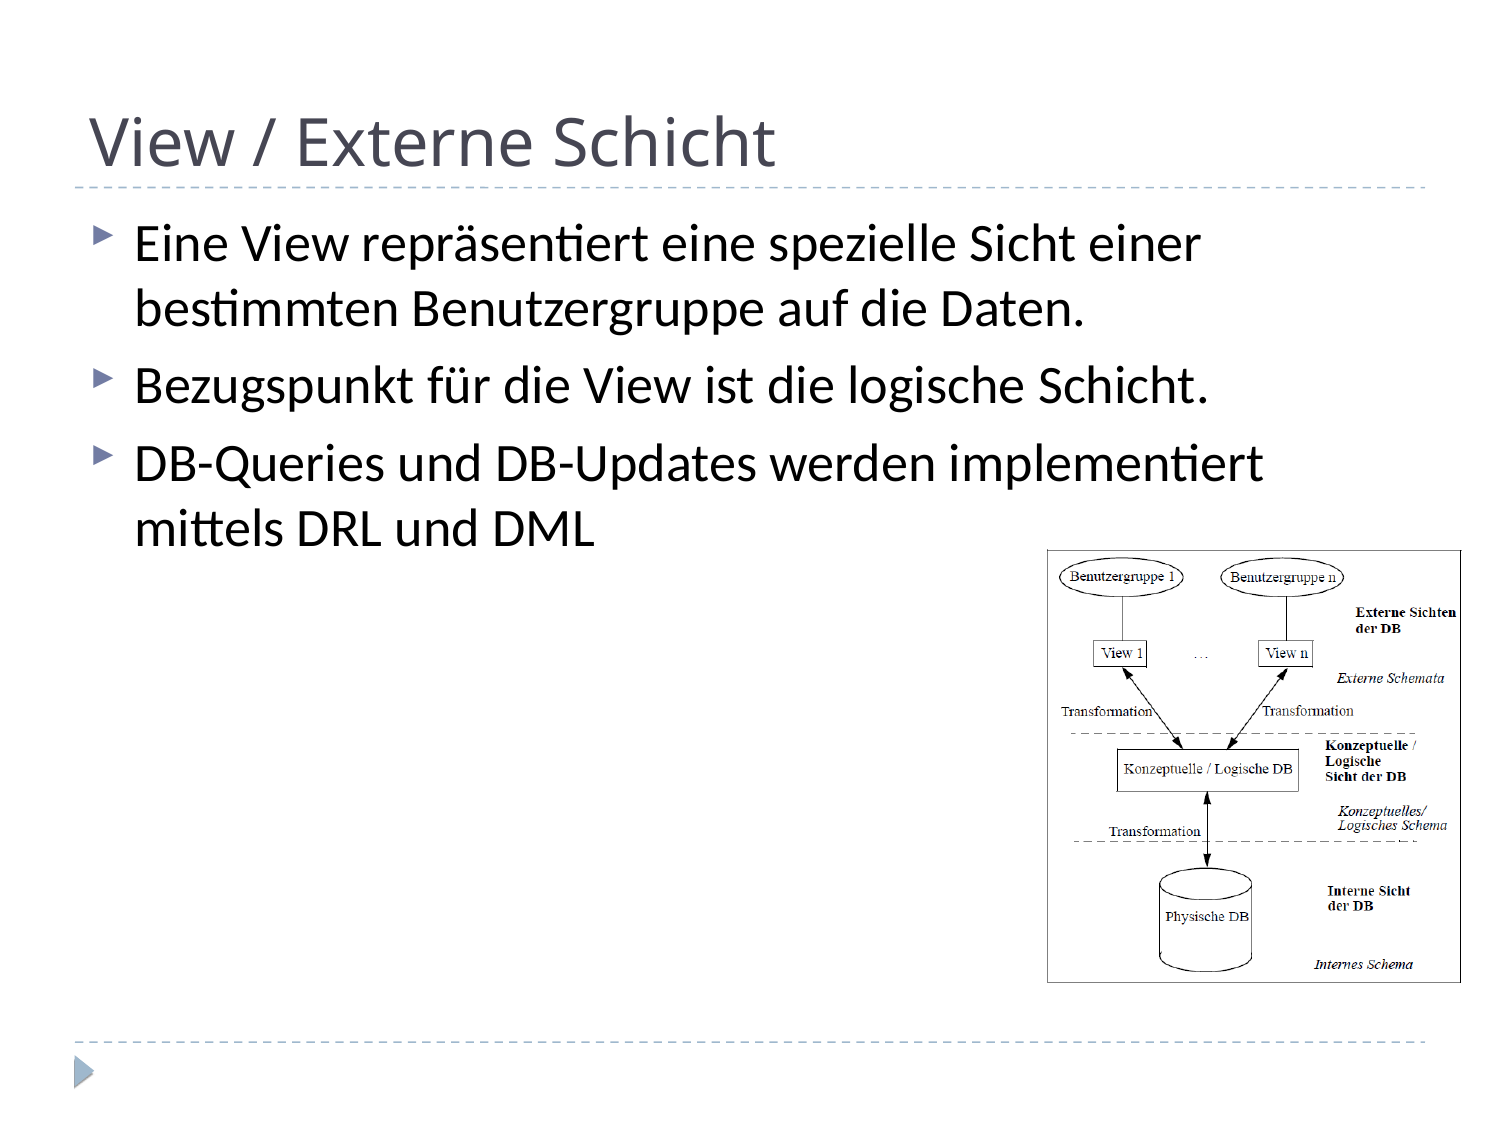

# View / Externe Schicht
Eine View repräsentiert eine spezielle Sicht einer bestimmten Benutzergruppe auf die Daten.
Bezugspunkt für die View ist die logische Schicht.
DB-Queries und DB-Updates werden implementiert mittels DRL und DML